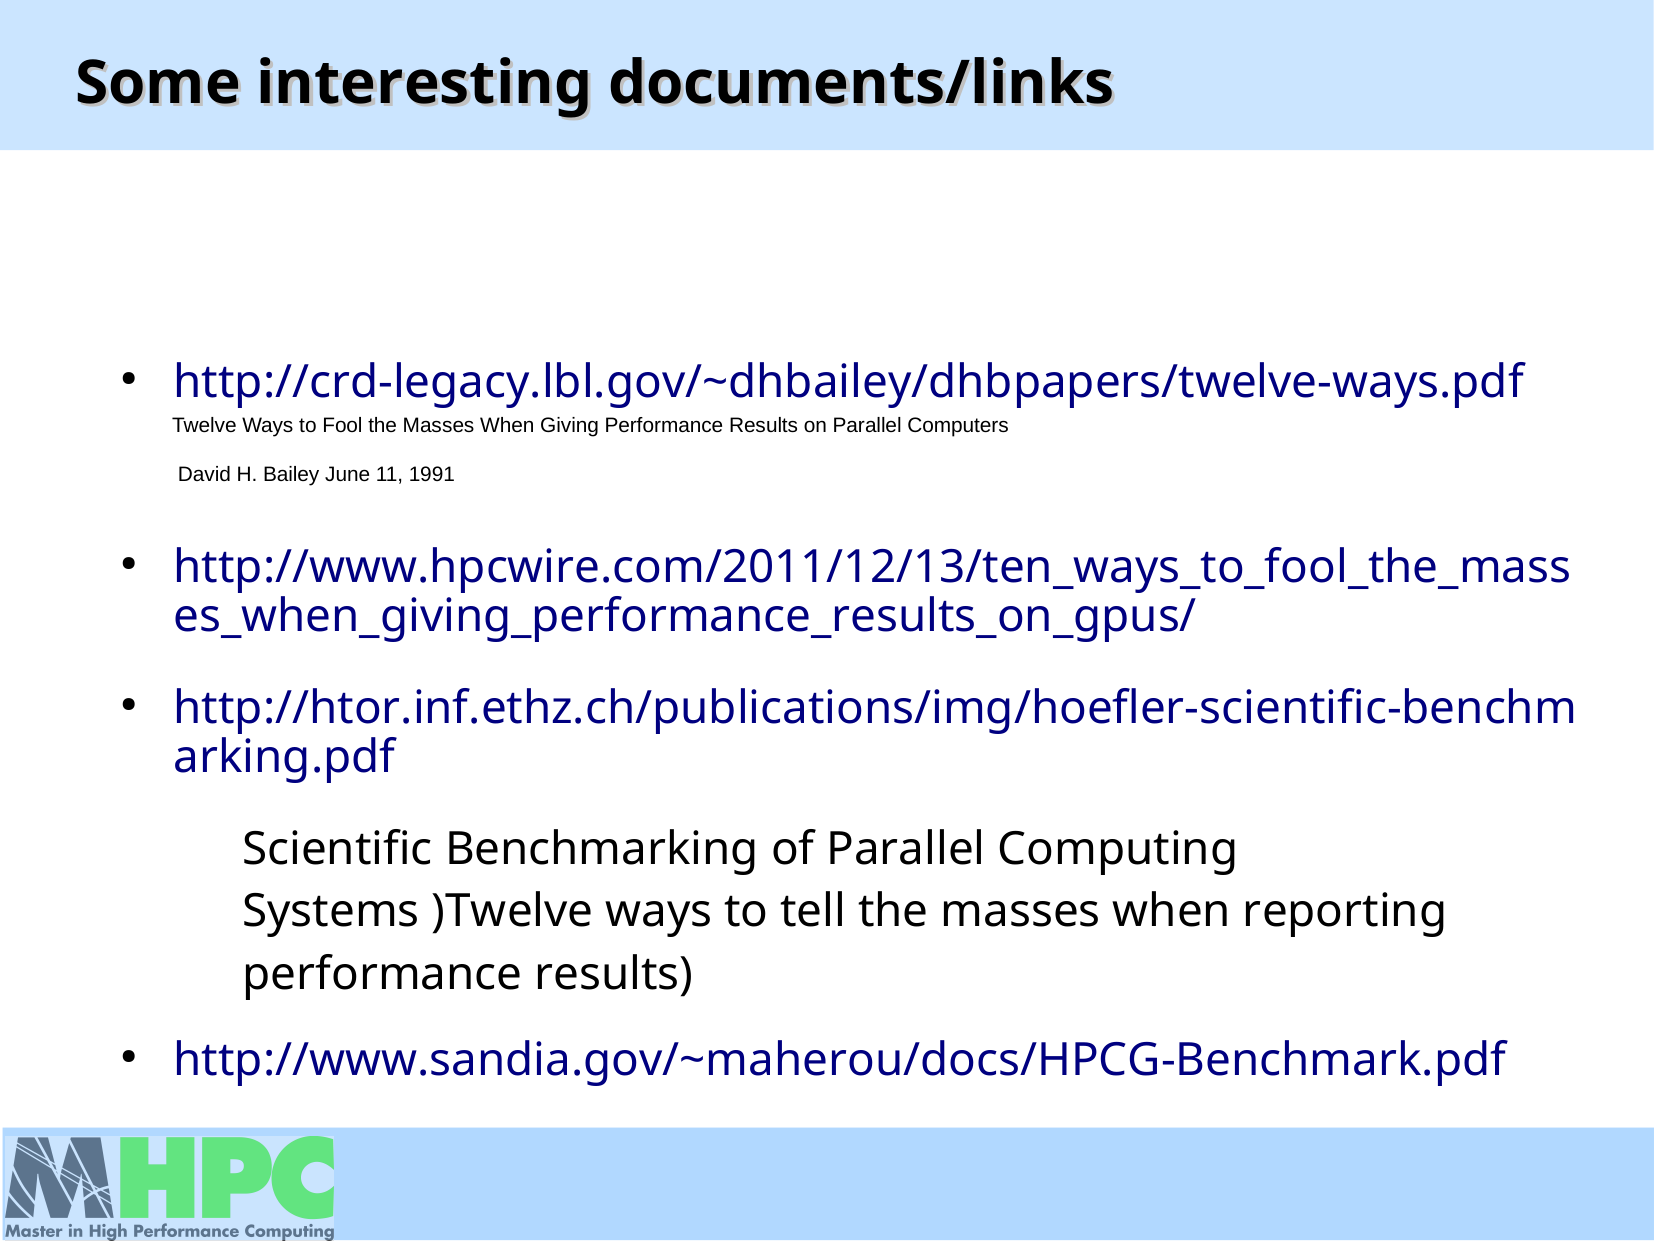

# Some interesting documents/links
http://crd-legacy.lbl.gov/~dhbailey/dhbpapers/twelve-ways.pdf
http://www.hpcwire.com/2011/12/13/ten_ways_to_fool_the_masses_when_giving_performance_results_on_gpus/
http://htor.inf.ethz.ch/publications/img/hoefler-scientific-benchmarking.pdf
Scientific Benchmarking of Parallel Computing Systems )Twelve ways to tell the masses when reporting performance results)
http://www.sandia.gov/~maherou/docs/HPCG-Benchmark.pdf
Twelve Ways to Fool the Masses When Giving Performance Results on Parallel Computers
 David H. Bailey June 11, 1991